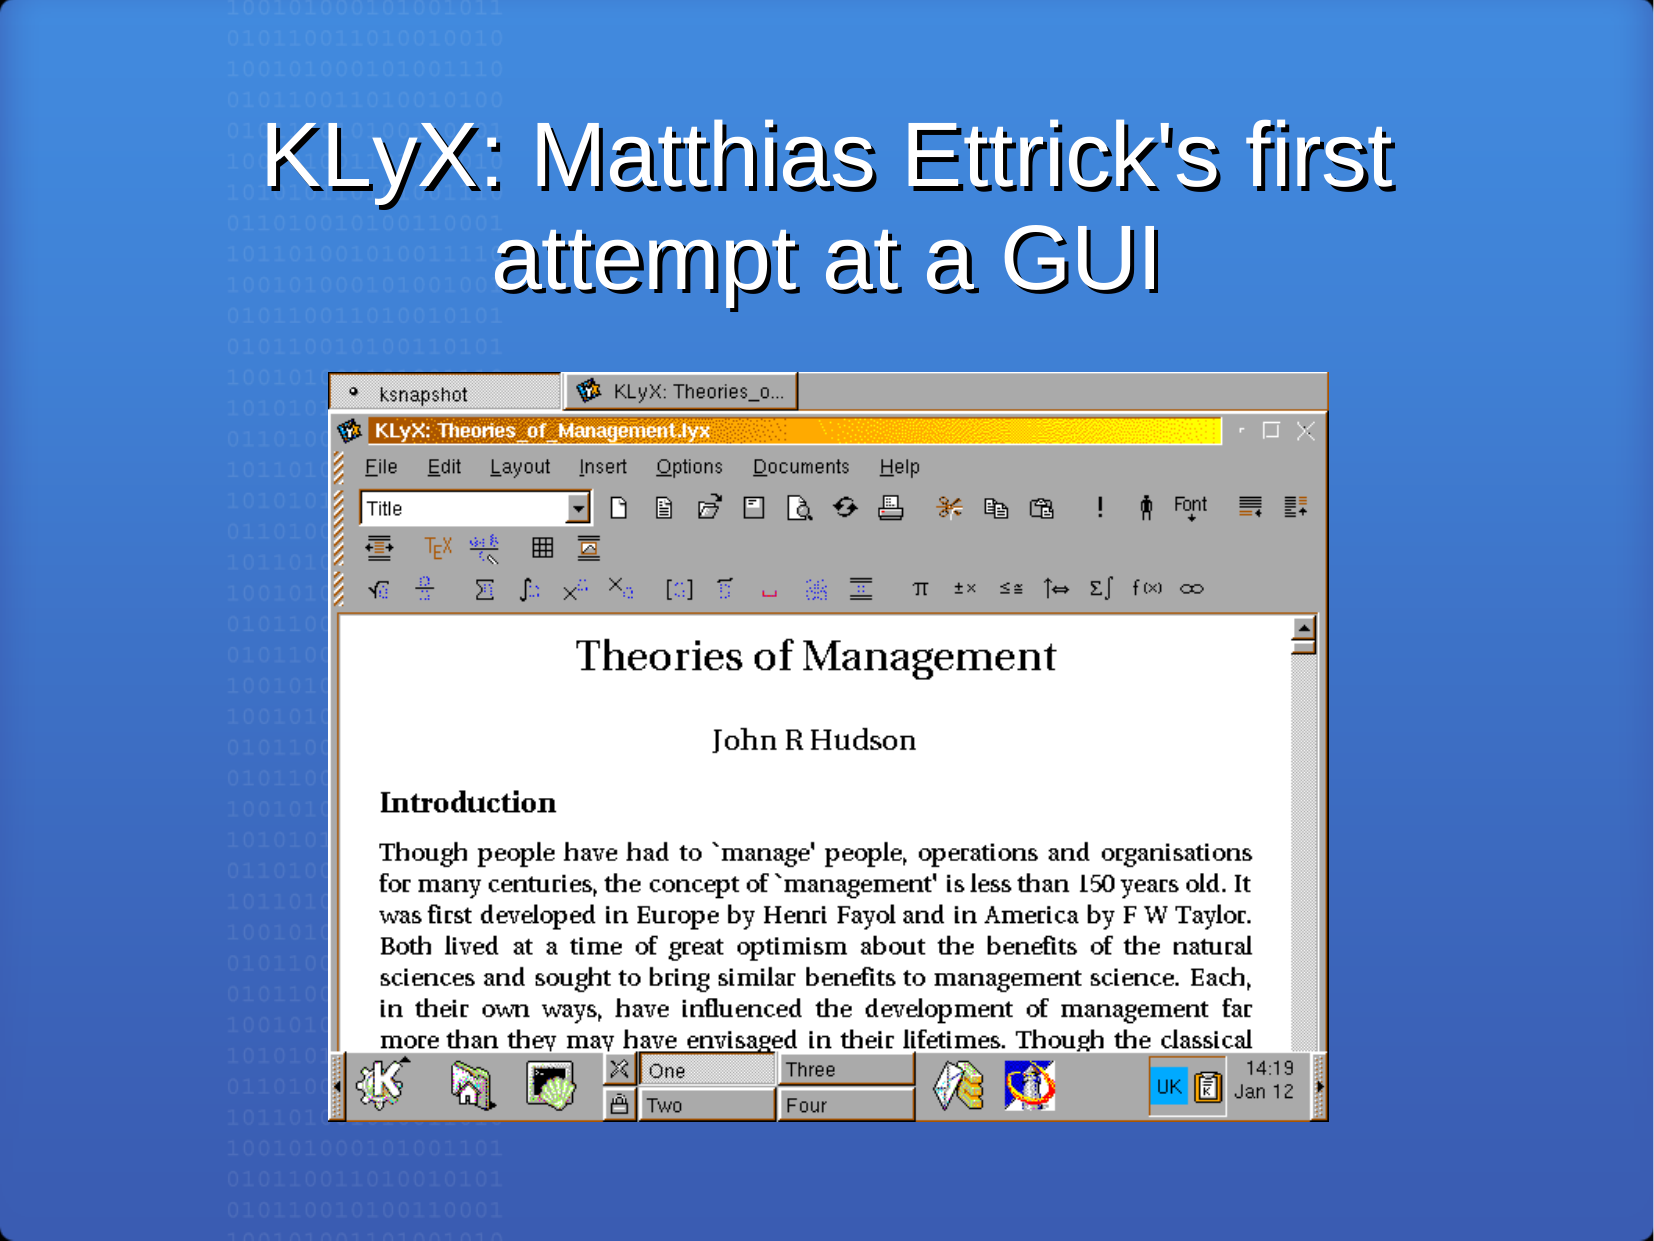

# KLyX: Matthias Ettrick's first attempt at a GUI